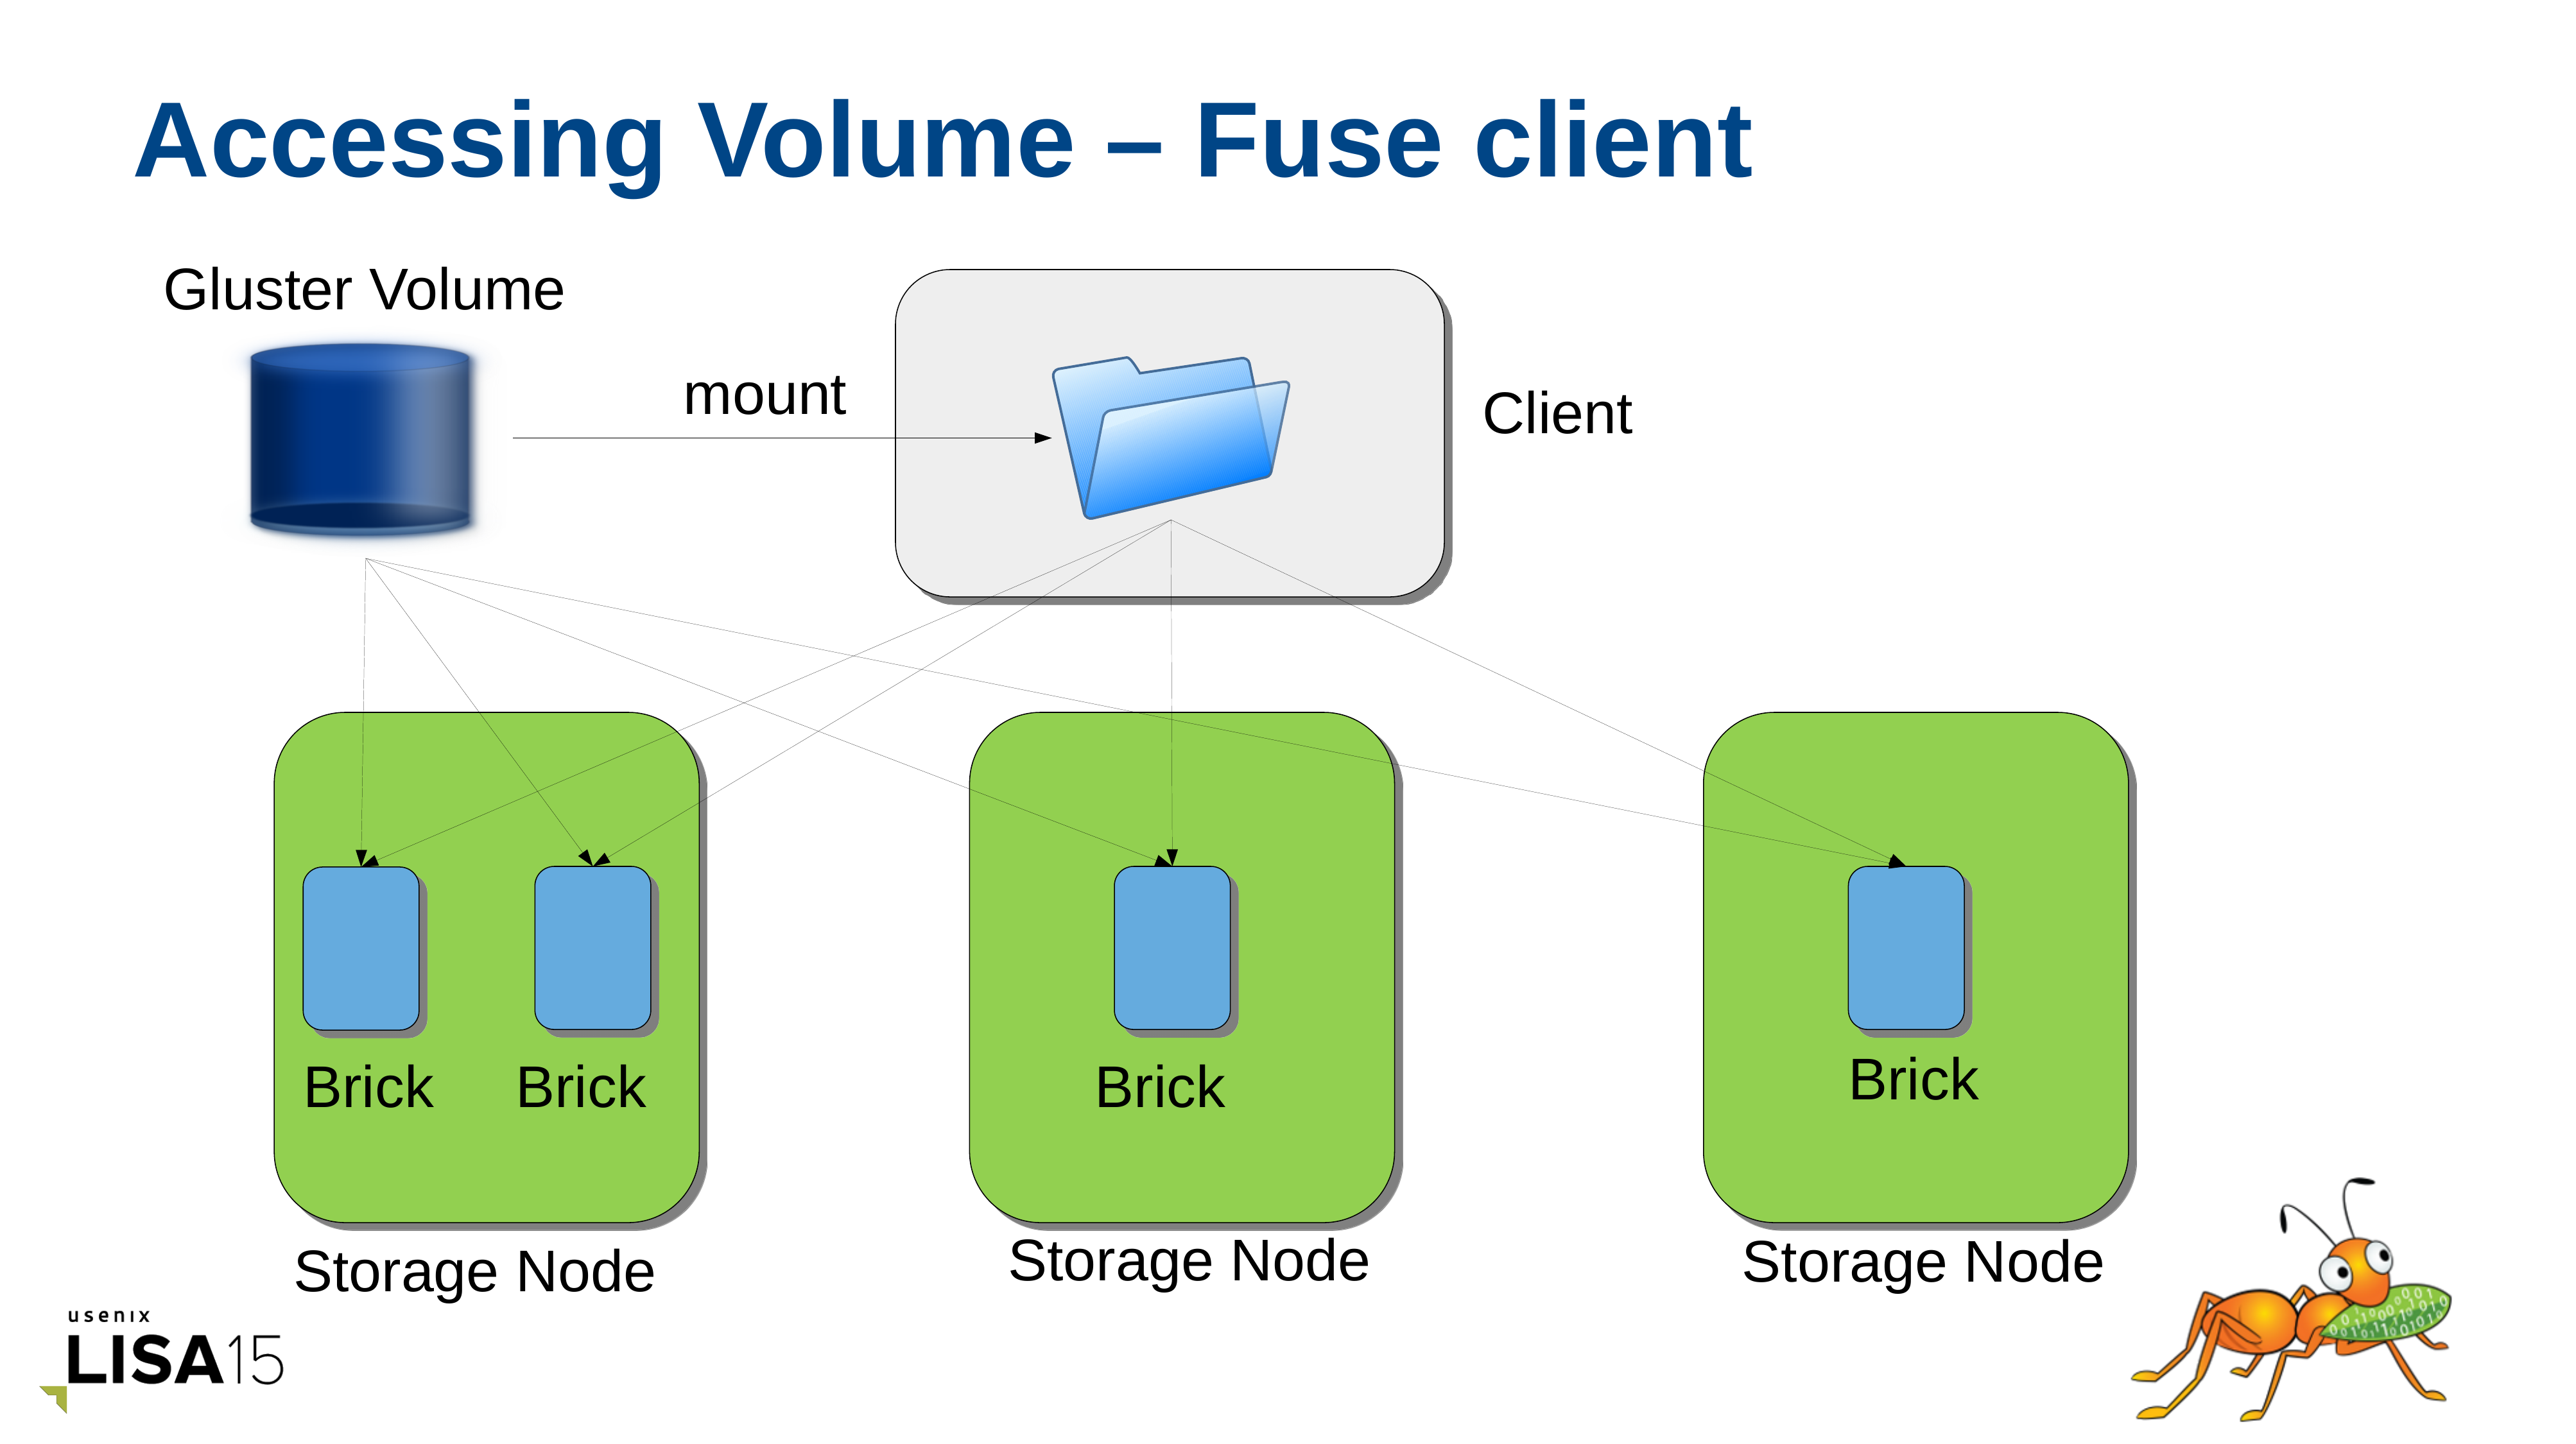

# Accessing Volume – Fuse client
Gluster Volume
mount
Client
Brick
Brick
Brick
Brick
Storage Node
Storage Node
Storage Node